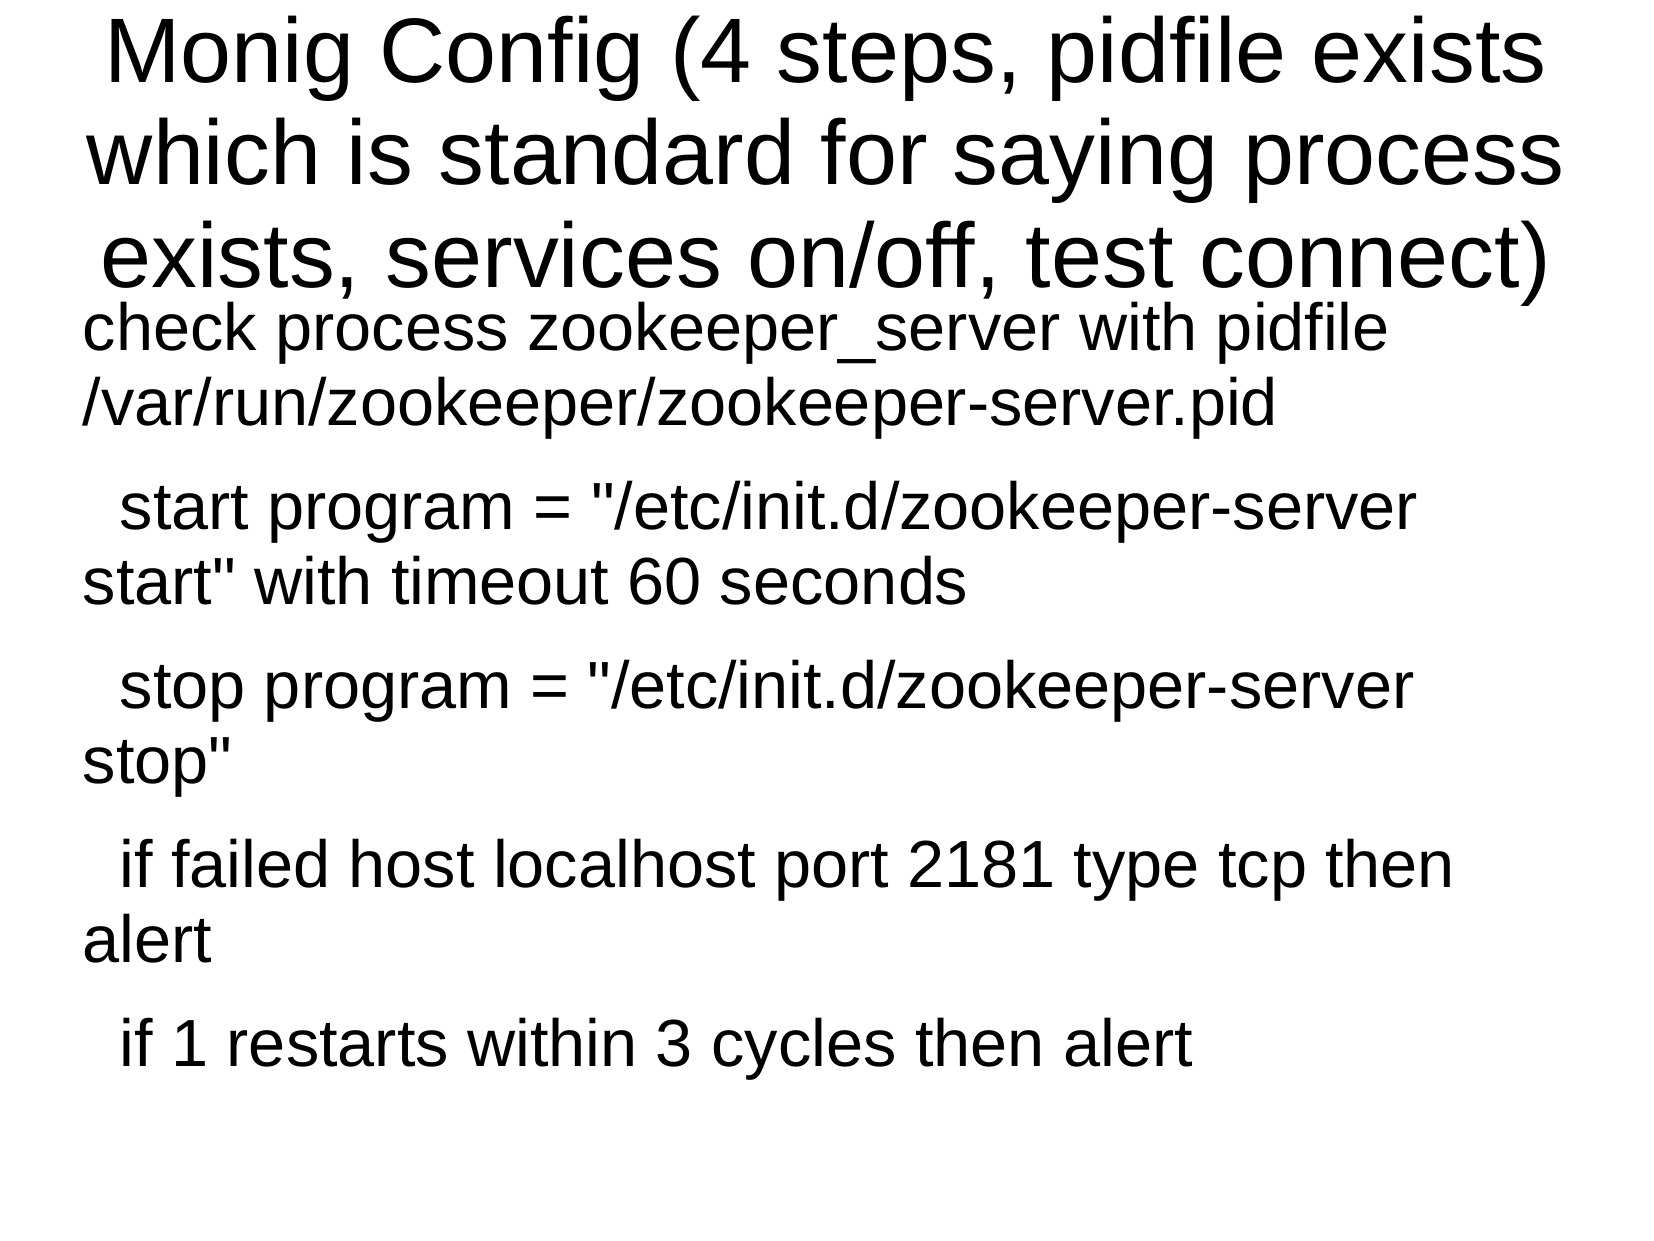

# Monig Config (4 steps, pidfile exists which is standard for saying process exists, services on/off, test connect)
check process zookeeper_server with pidfile /var/run/zookeeper/zookeeper-server.pid
 start program = "/etc/init.d/zookeeper-server start" with timeout 60 seconds
 stop program = "/etc/init.d/zookeeper-server stop"
 if failed host localhost port 2181 type tcp then alert
 if 1 restarts within 3 cycles then alert